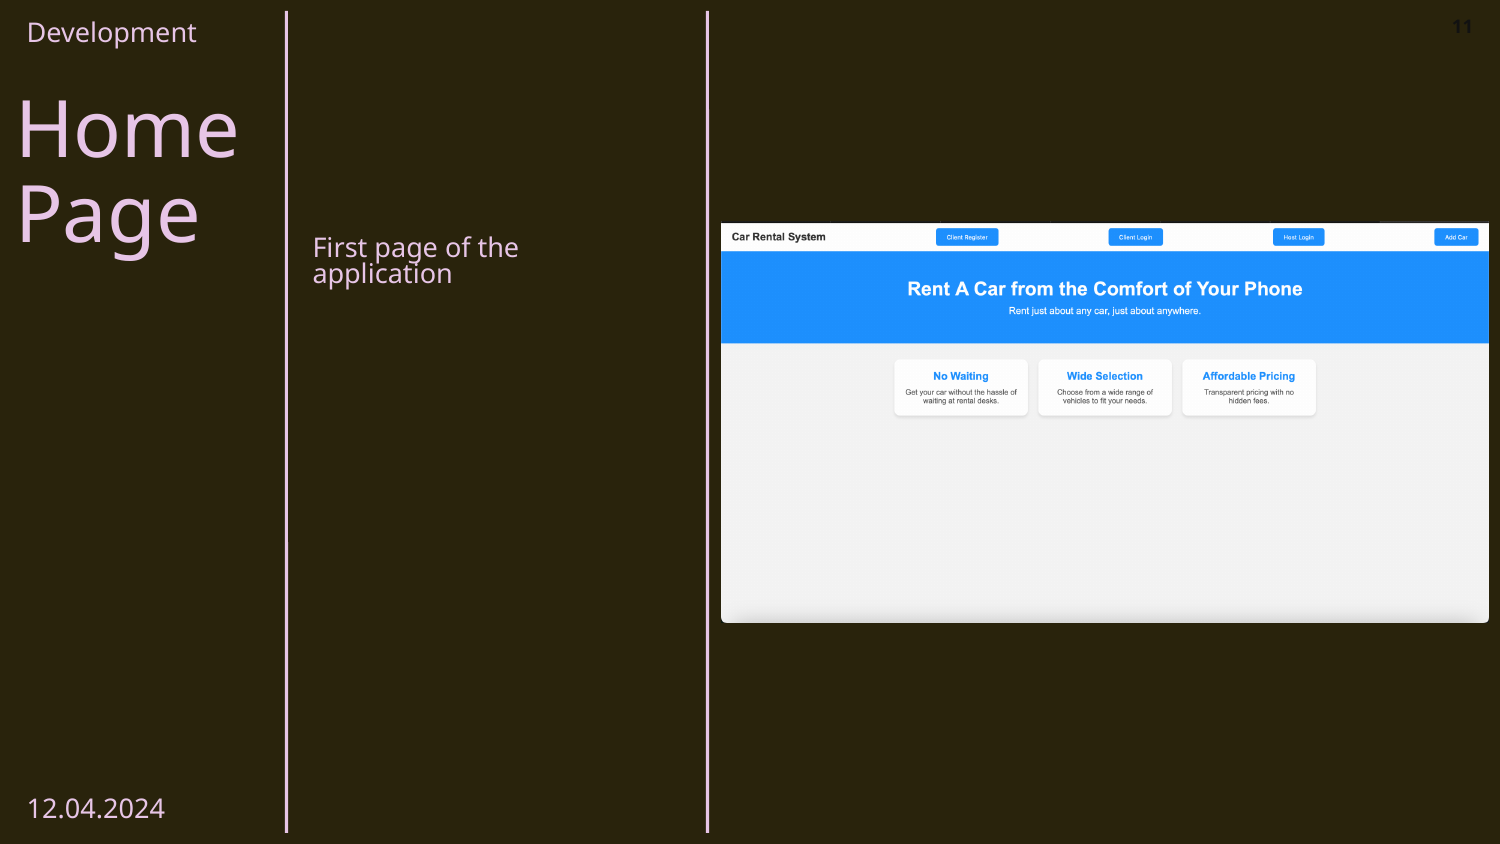

Development
# Home
Page
First page of the application
12.04.2024